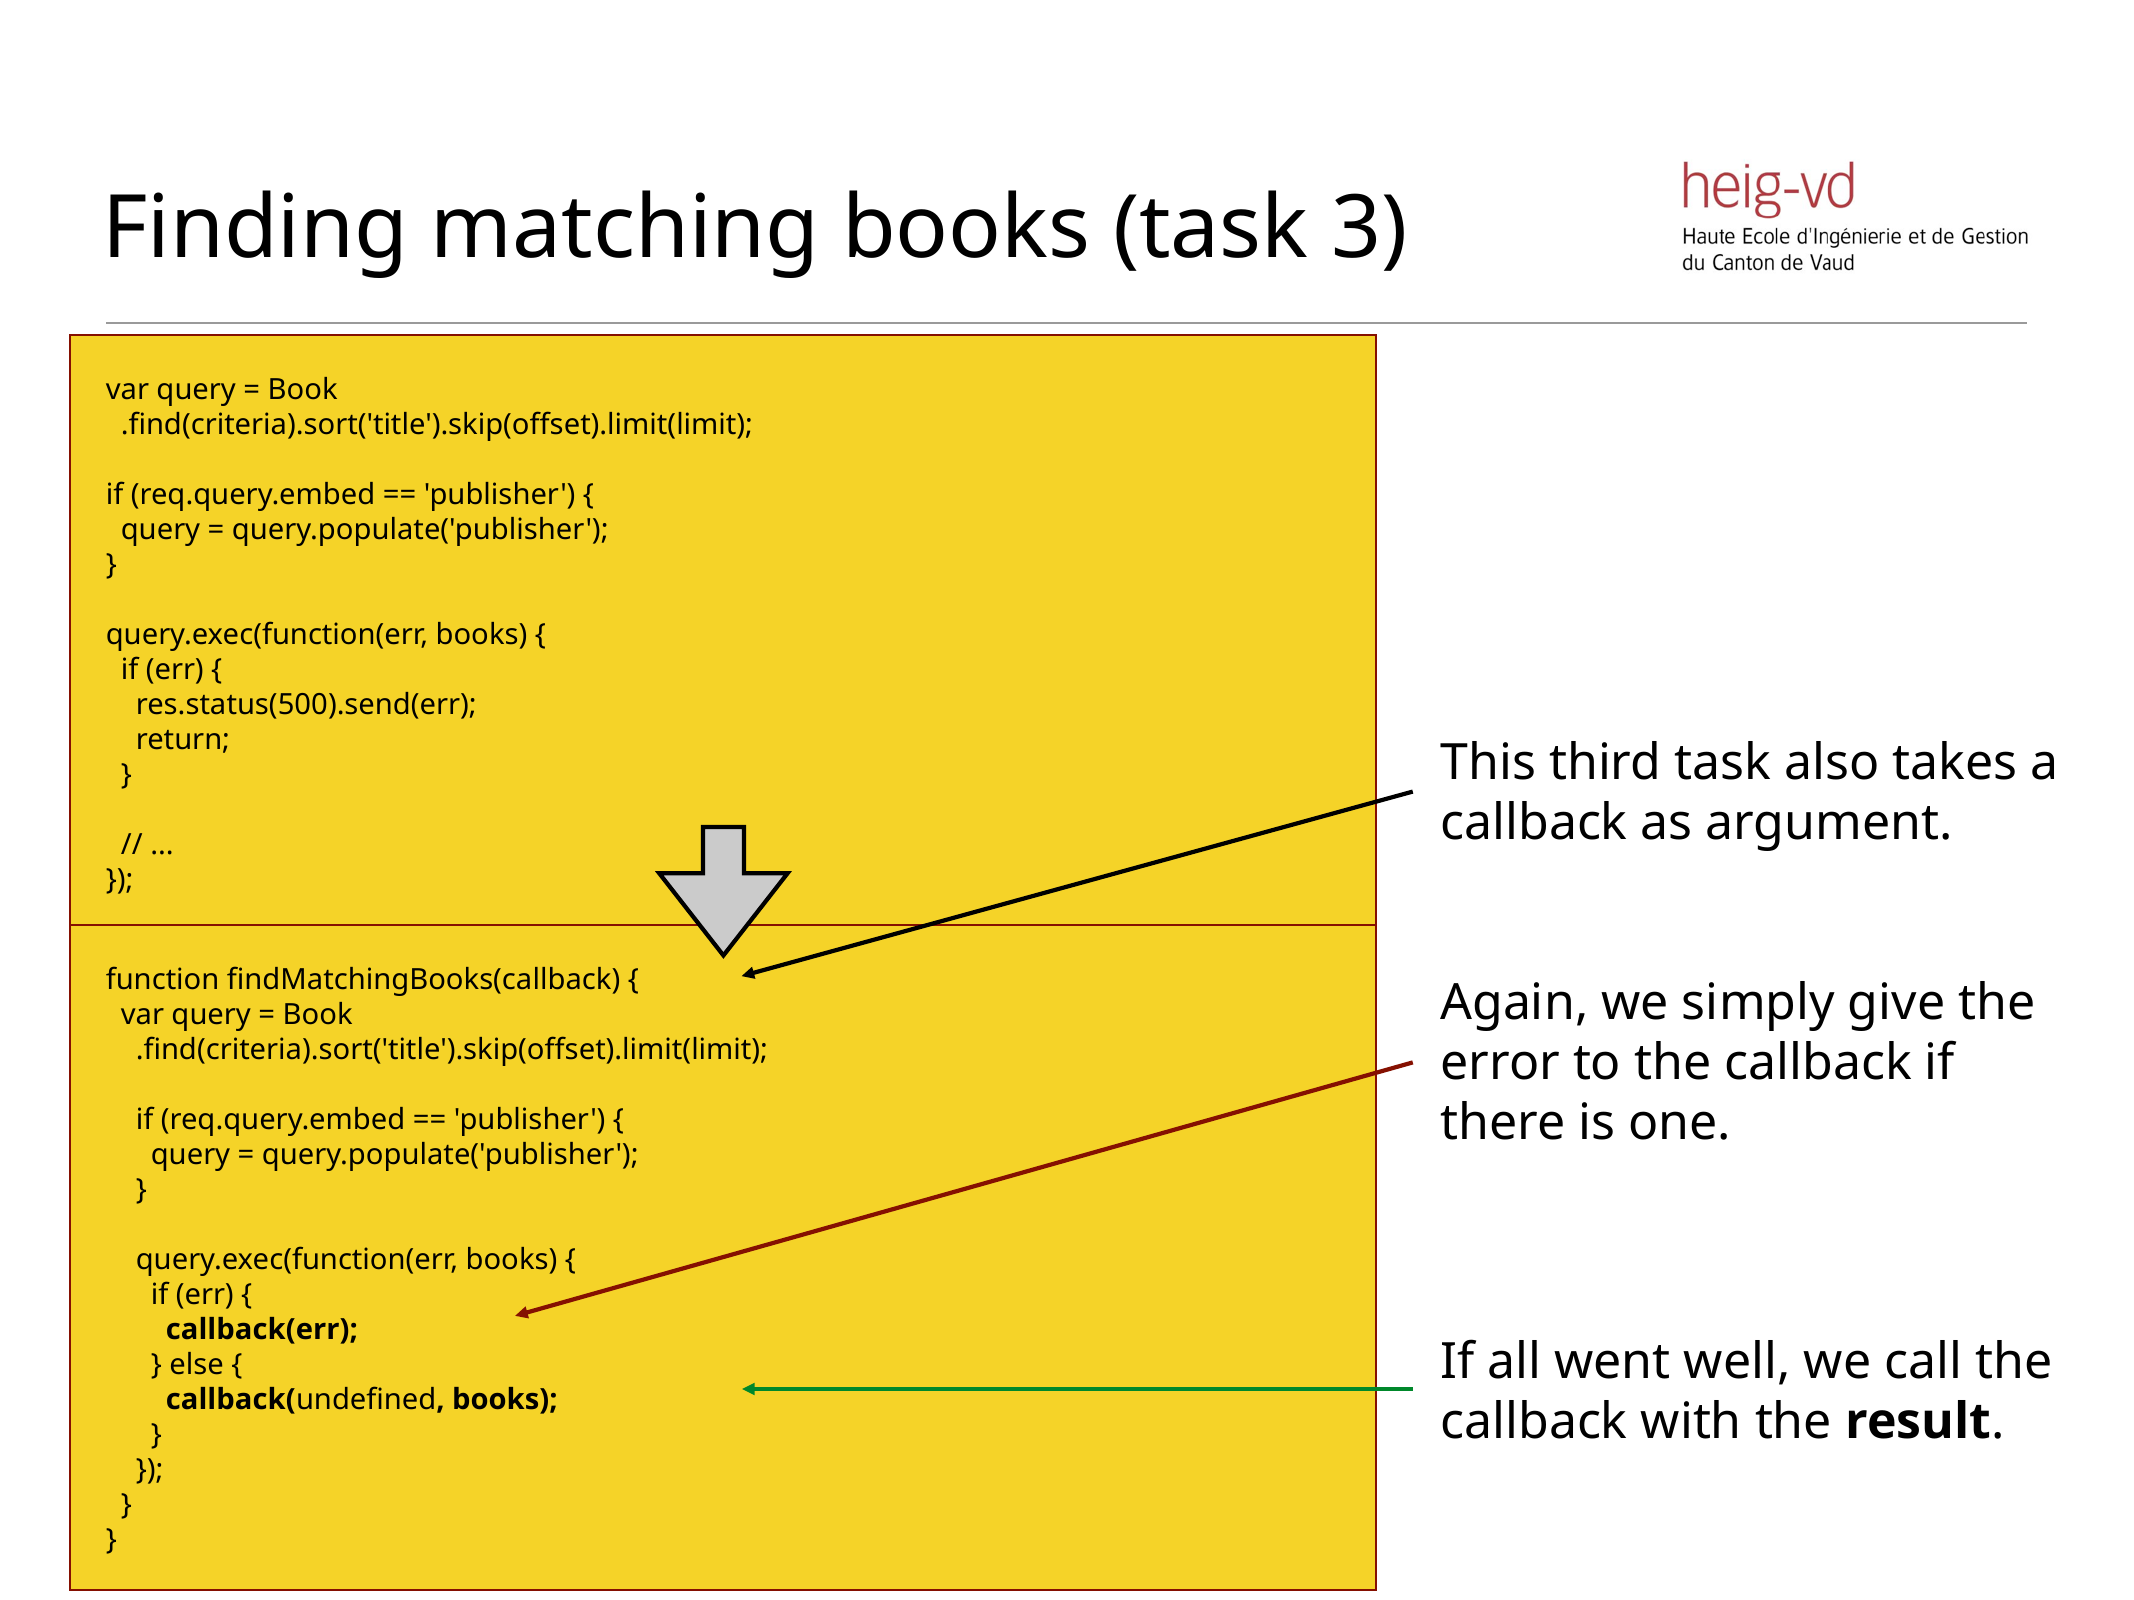

# Finding matching books (task 3)
var query = Book
 .find(criteria).sort('title').skip(offset).limit(limit);
if (req.query.embed == 'publisher') {
 query = query.populate('publisher');
}
query.exec(function(err, books) {
 if (err) {
 res.status(500).send(err);
 return;
 }
 // ...
});
This third task also takes a callback as argument.
function findMatchingBooks(callback) {
 var query = Book
 .find(criteria).sort('title').skip(offset).limit(limit);
 if (req.query.embed == 'publisher') {
 query = query.populate('publisher');
 }
 query.exec(function(err, books) {
 if (err) {
 callback(err);
 } else {
 callback(undefined, books);
 }
 });
 }
}
Again, we simply give the error to the callback if there is one.
If all went well, we call the callback with the result.